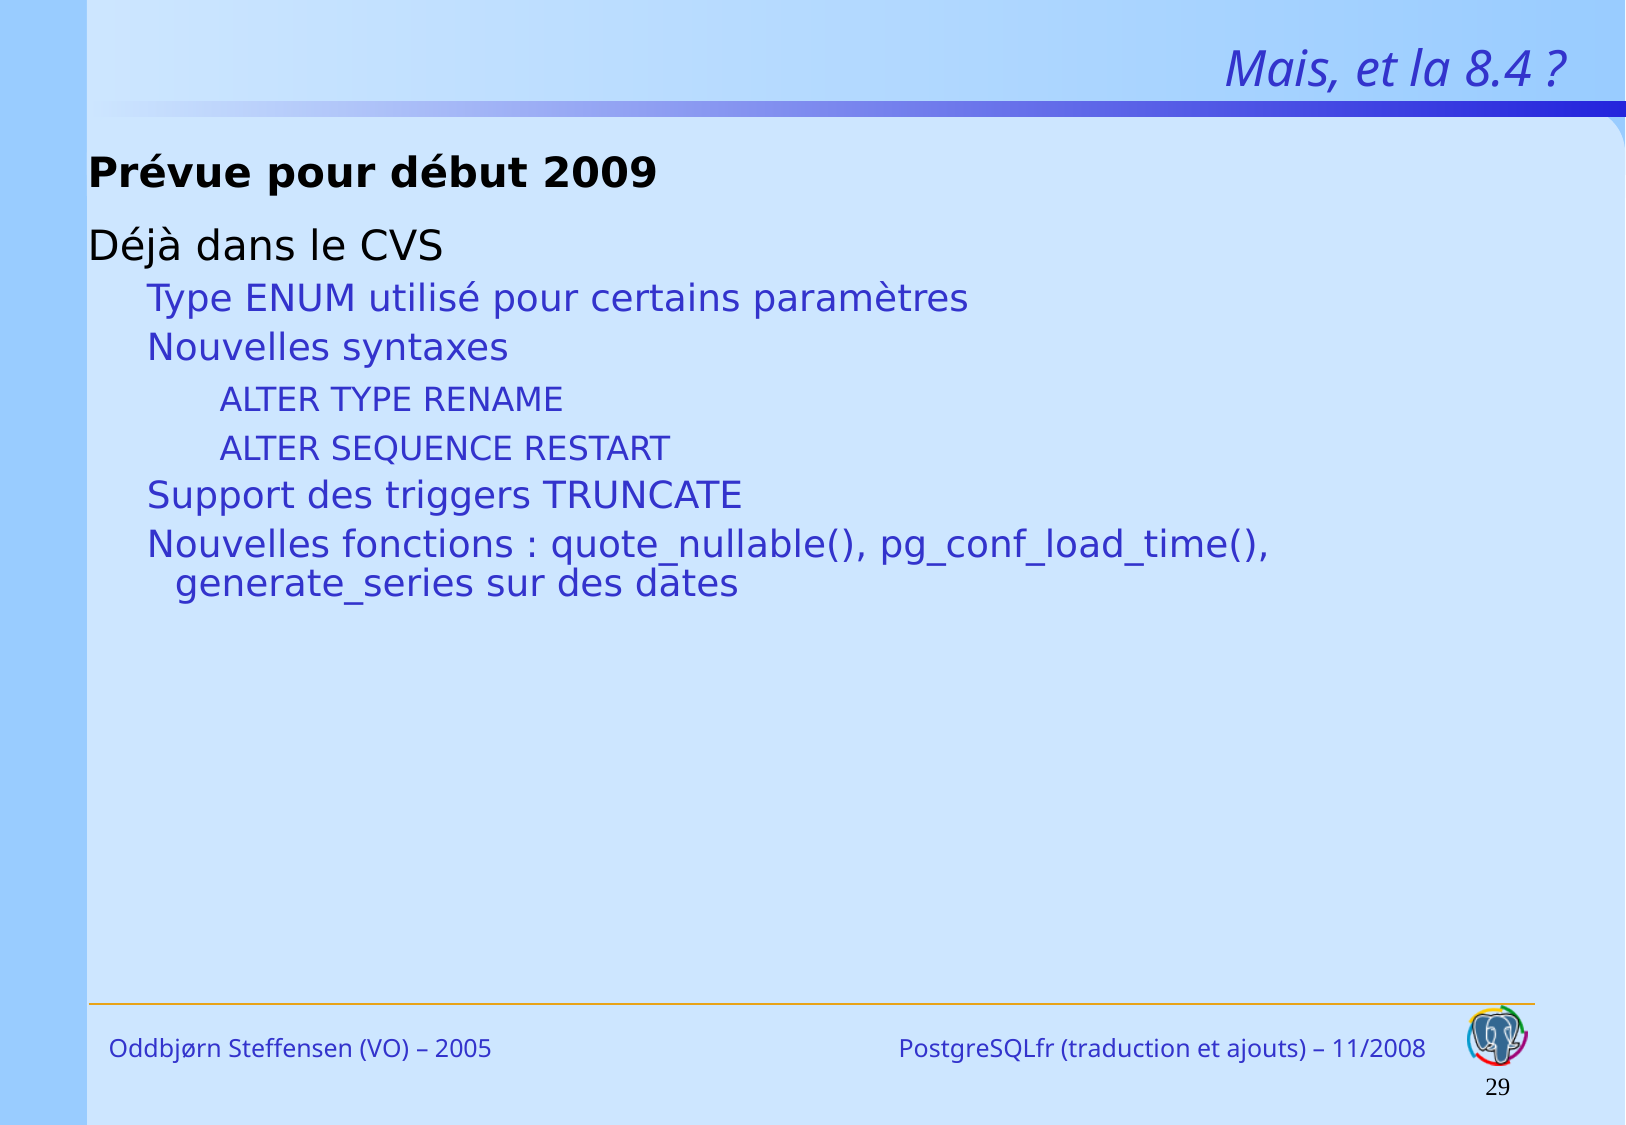

# Mais, et la 8.4 ?
Prévue pour début 2009
Déjà dans le CVS
Type ENUM utilisé pour certains paramètres
Nouvelles syntaxes
ALTER TYPE RENAME
ALTER SEQUENCE RESTART
Support des triggers TRUNCATE
Nouvelles fonctions : quote_nullable(), pg_conf_load_time(), generate_series sur des dates